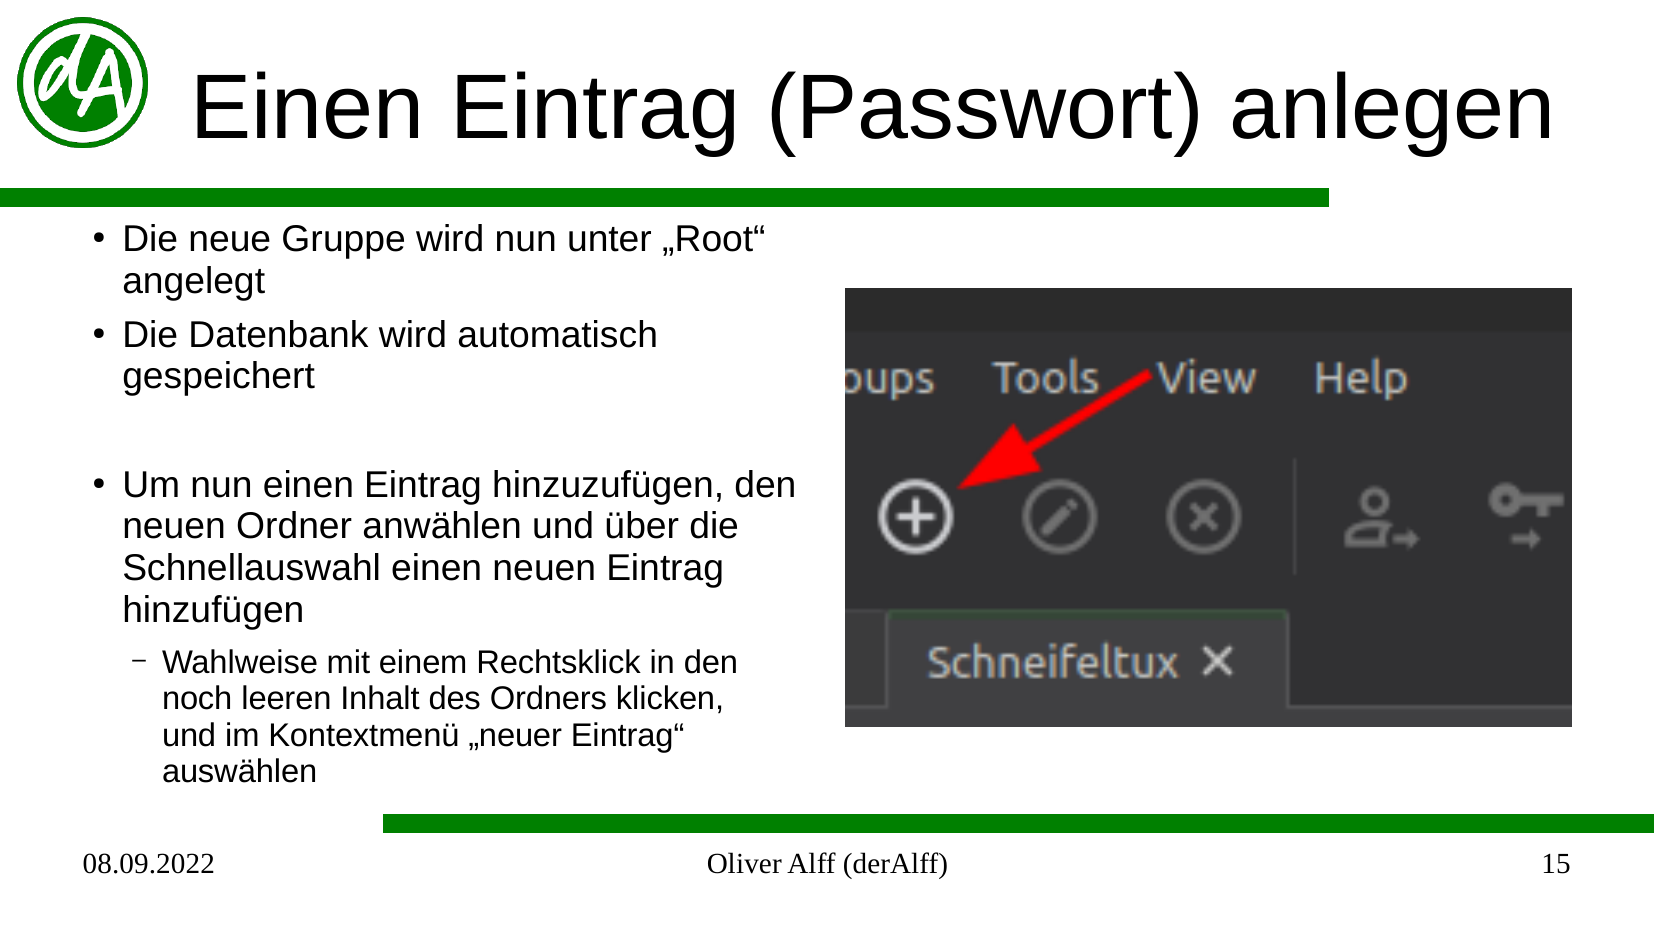

# Einen Eintrag (Passwort) anlegen
Die neue Gruppe wird nun unter „Root“ angelegt
Die Datenbank wird automatisch gespeichert
Um nun einen Eintrag hinzuzufügen, den neuen Ordner anwählen und über die Schnellauswahl einen neuen Eintrag hinzufügen
Wahlweise mit einem Rechtsklick in den
noch leeren Inhalt des Ordners klicken,
und im Kontextmenü „neuer Eintrag“ auswählen
08.09.2022
Oliver Alff (derAlff)
15